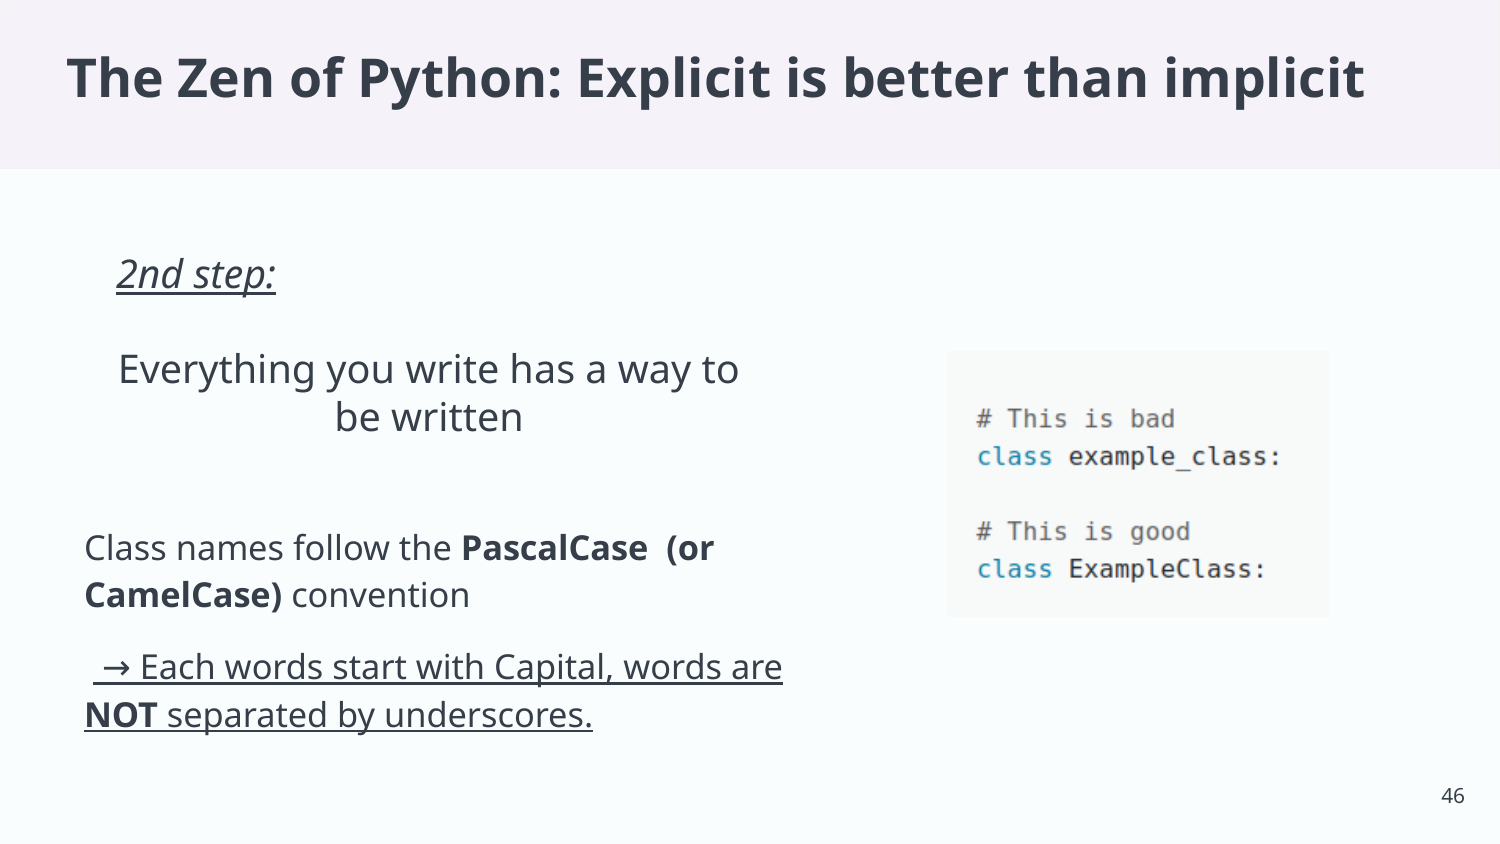

# The Zen of Python: Explicit is better than implicit
2nd step:
Everything you write has a way to be written
Class names follow the PascalCase (or CamelCase) convention
 → Each words start with Capital, words are NOT separated by underscores.